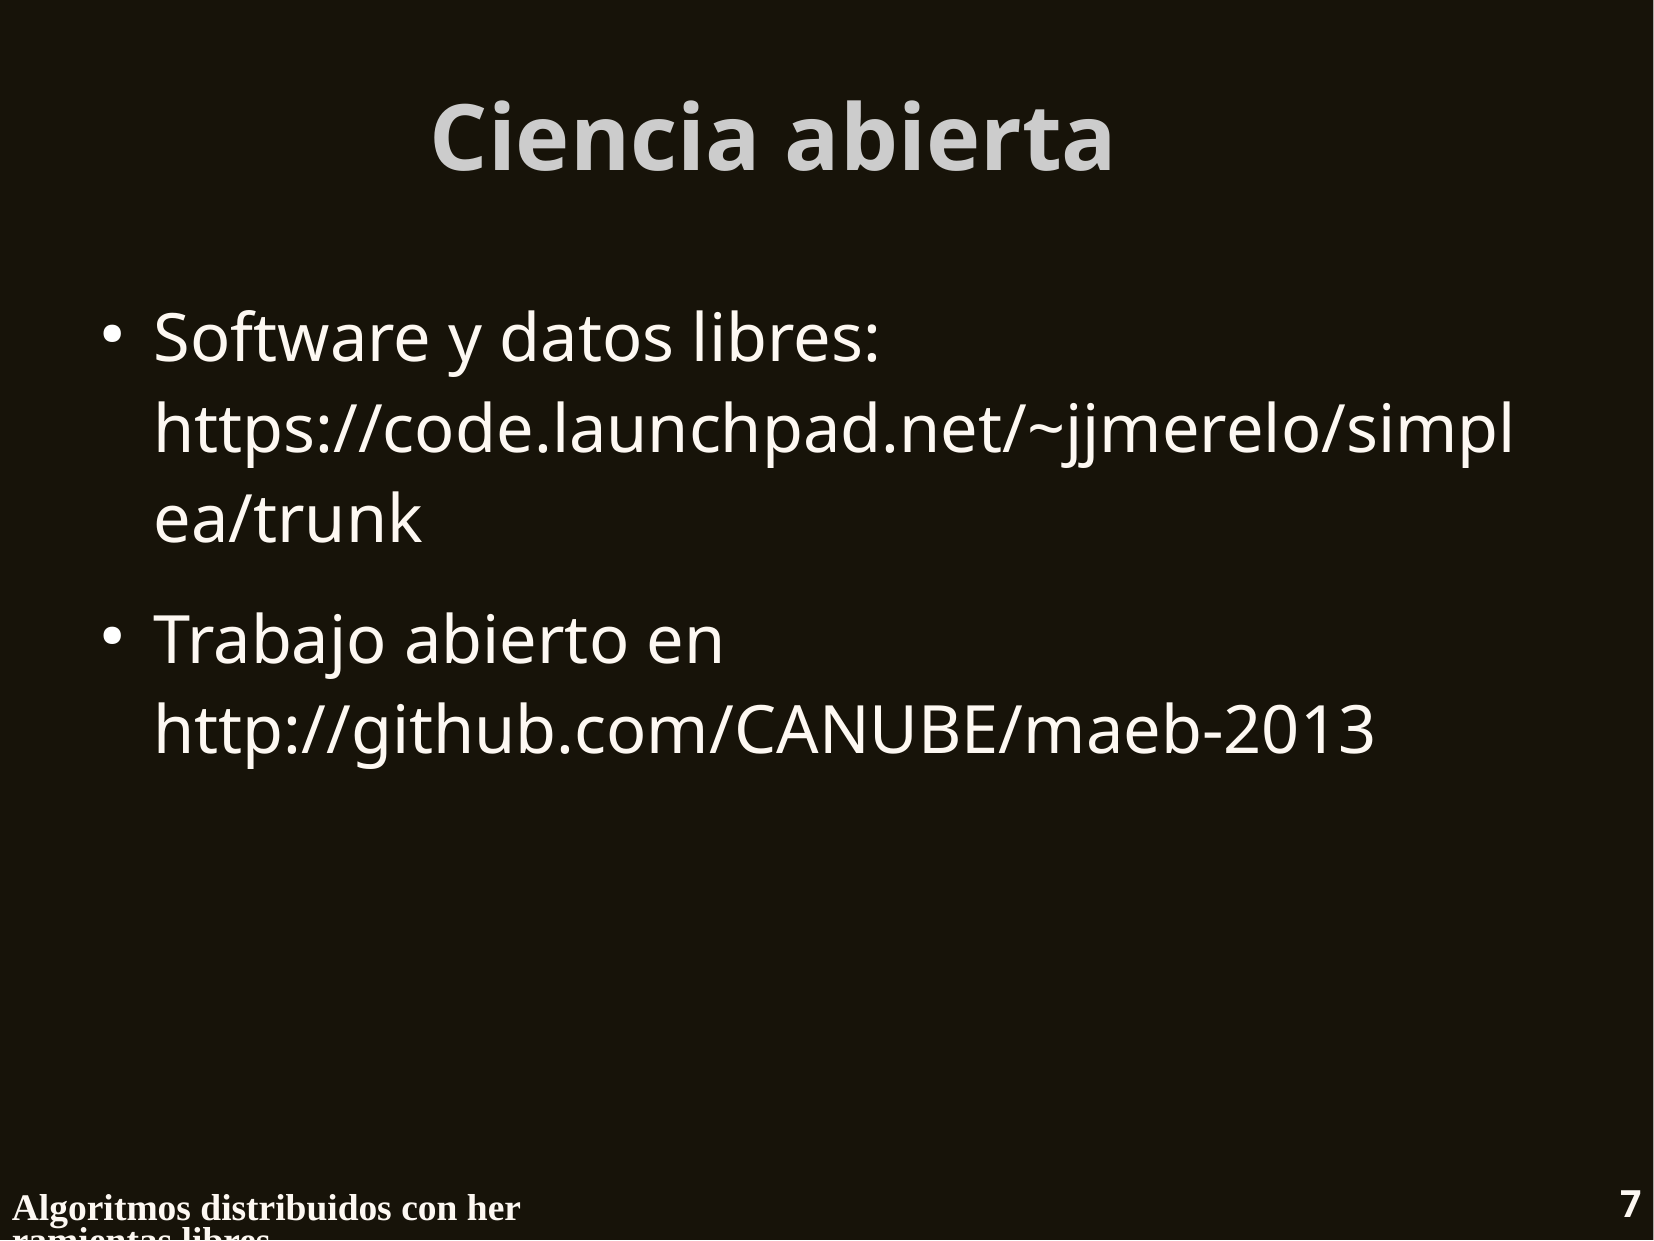

# Ciencia abierta
Software y datos libres: https://code.launchpad.net/~jjmerelo/simplea/trunk
Trabajo abierto en http://github.com/CANUBE/maeb-2013
Algoritmos distribuidos con herramientas libres
7